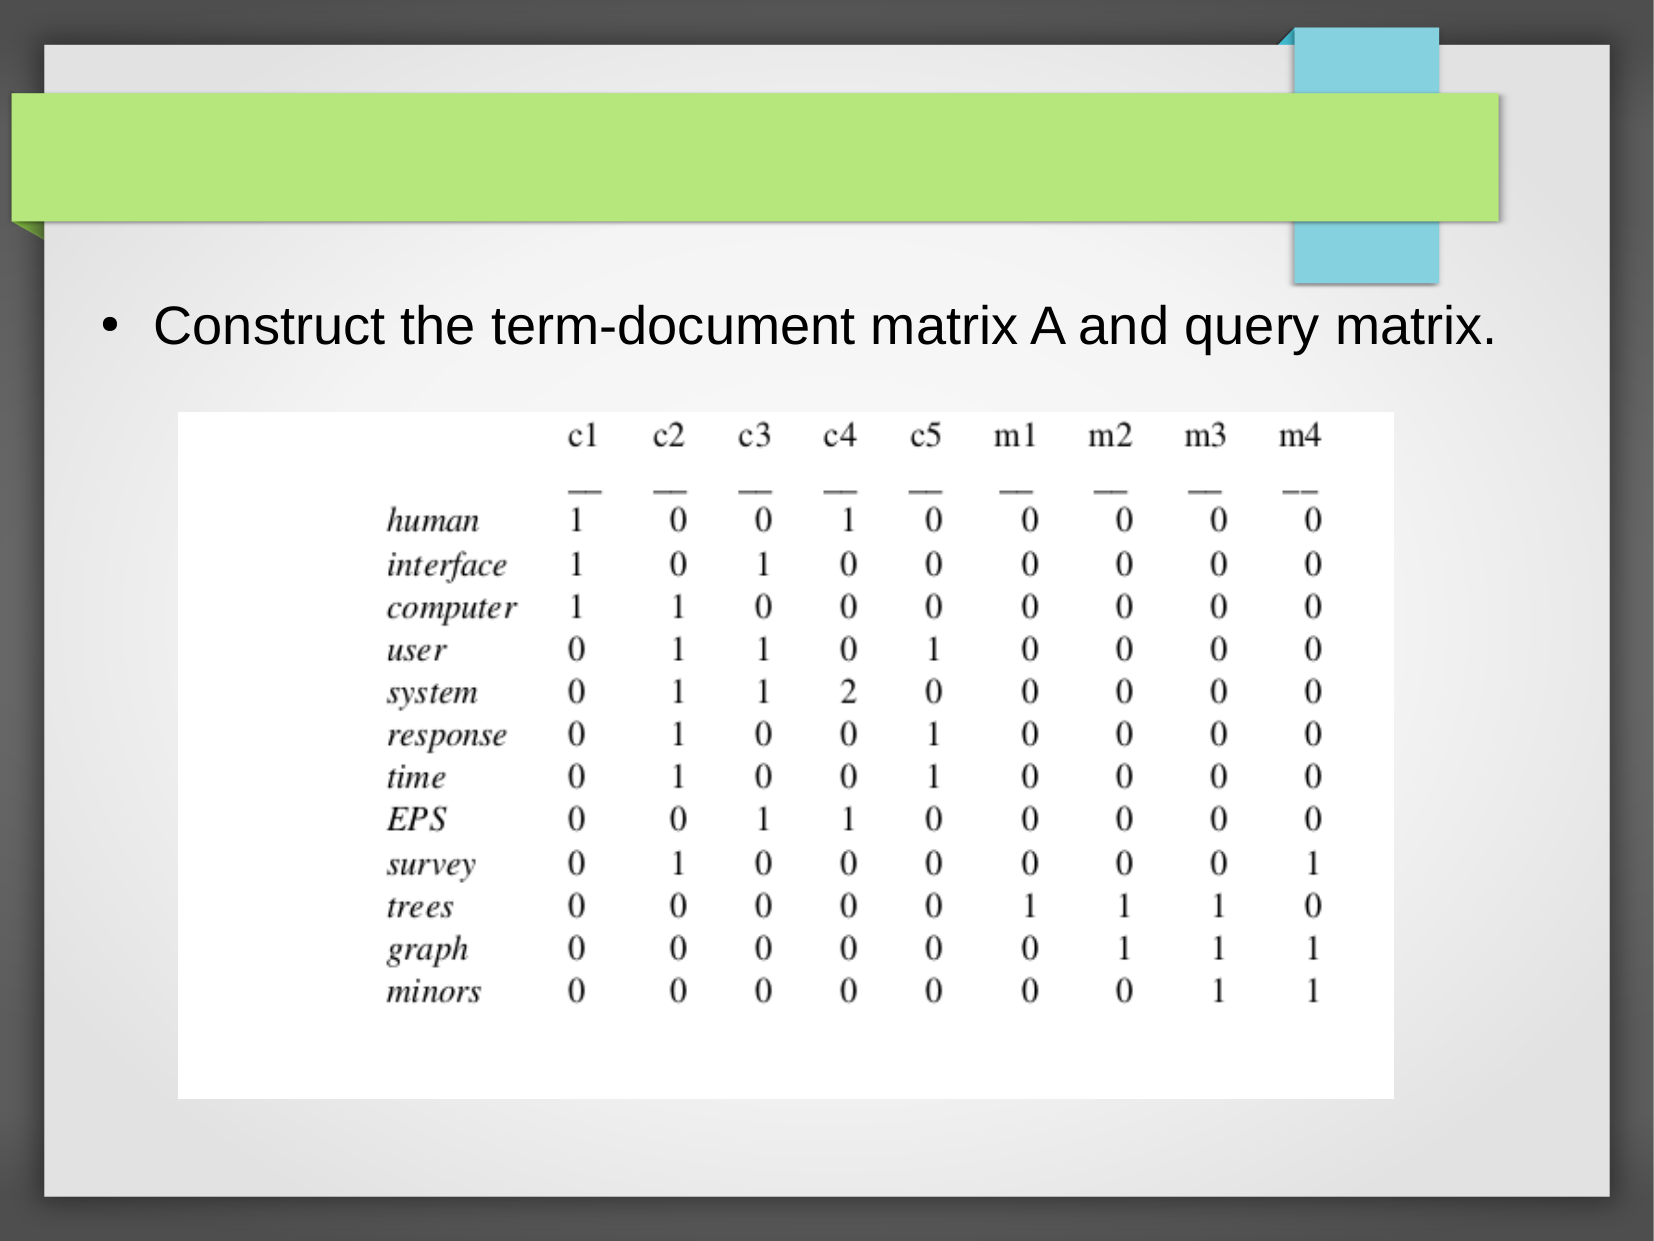

#
Construct the term-document matrix A and query matrix.